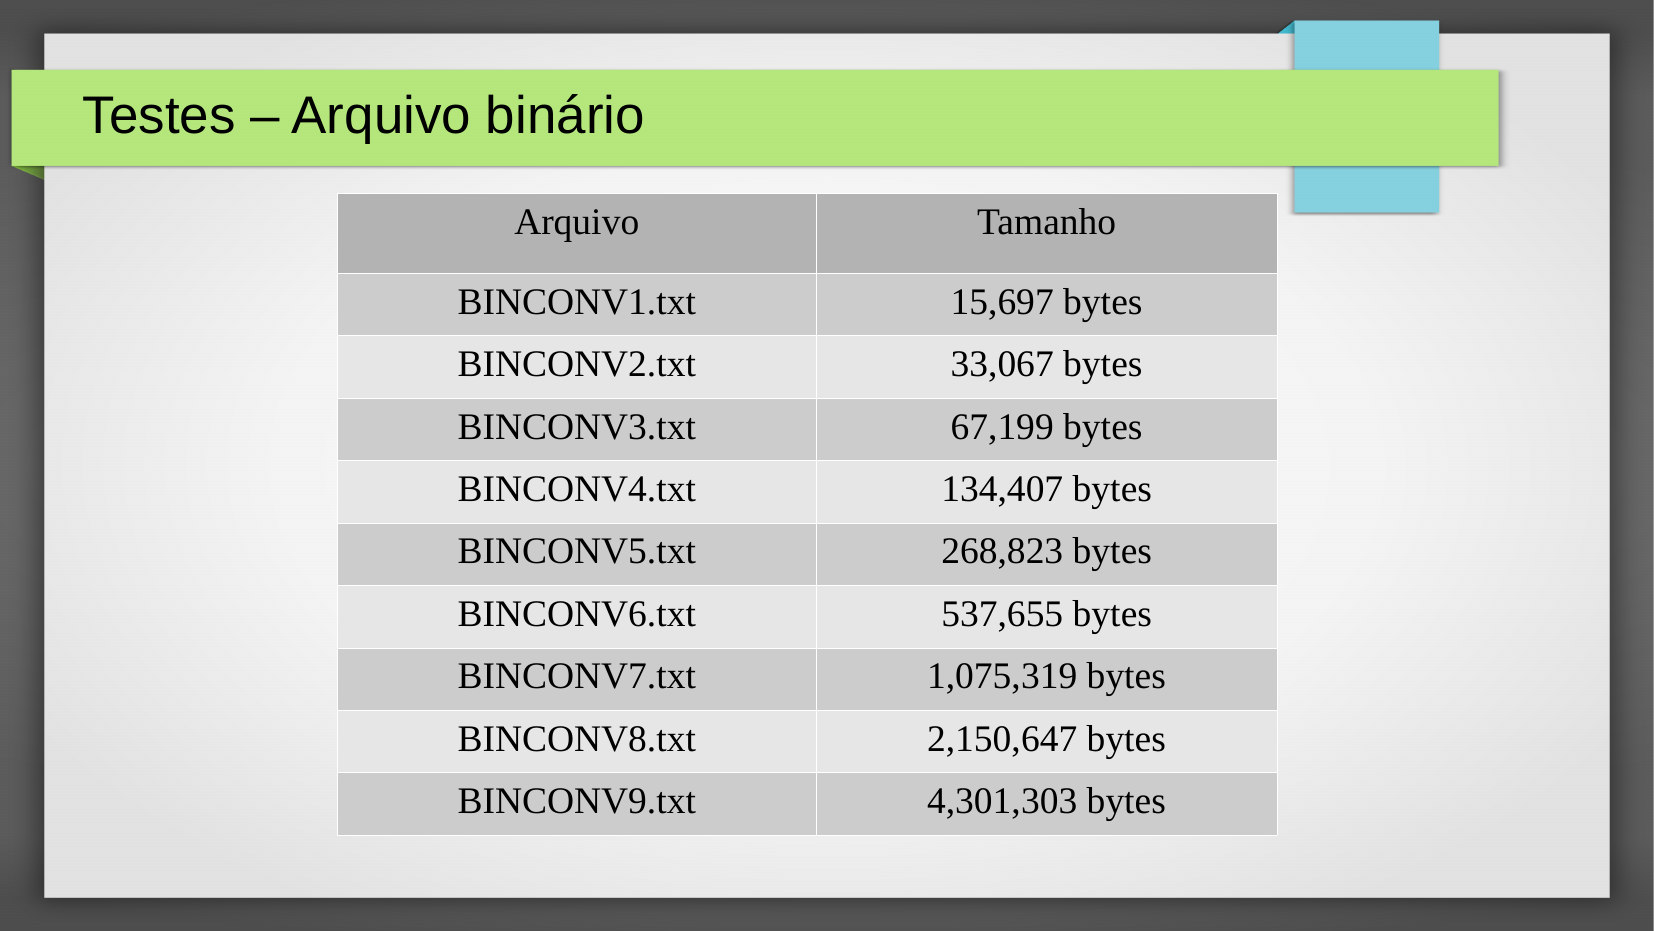

# Testes – Arquivo binário
| Arquivo | Tamanho |
| --- | --- |
| BINCONV1.txt | 15,697 bytes |
| BINCONV2.txt | 33,067 bytes |
| BINCONV3.txt | 67,199 bytes |
| BINCONV4.txt | 134,407 bytes |
| BINCONV5.txt | 268,823 bytes |
| BINCONV6.txt | 537,655 bytes |
| BINCONV7.txt | 1,075,319 bytes |
| BINCONV8.txt | 2,150,647 bytes |
| BINCONV9.txt | 4,301,303 bytes |